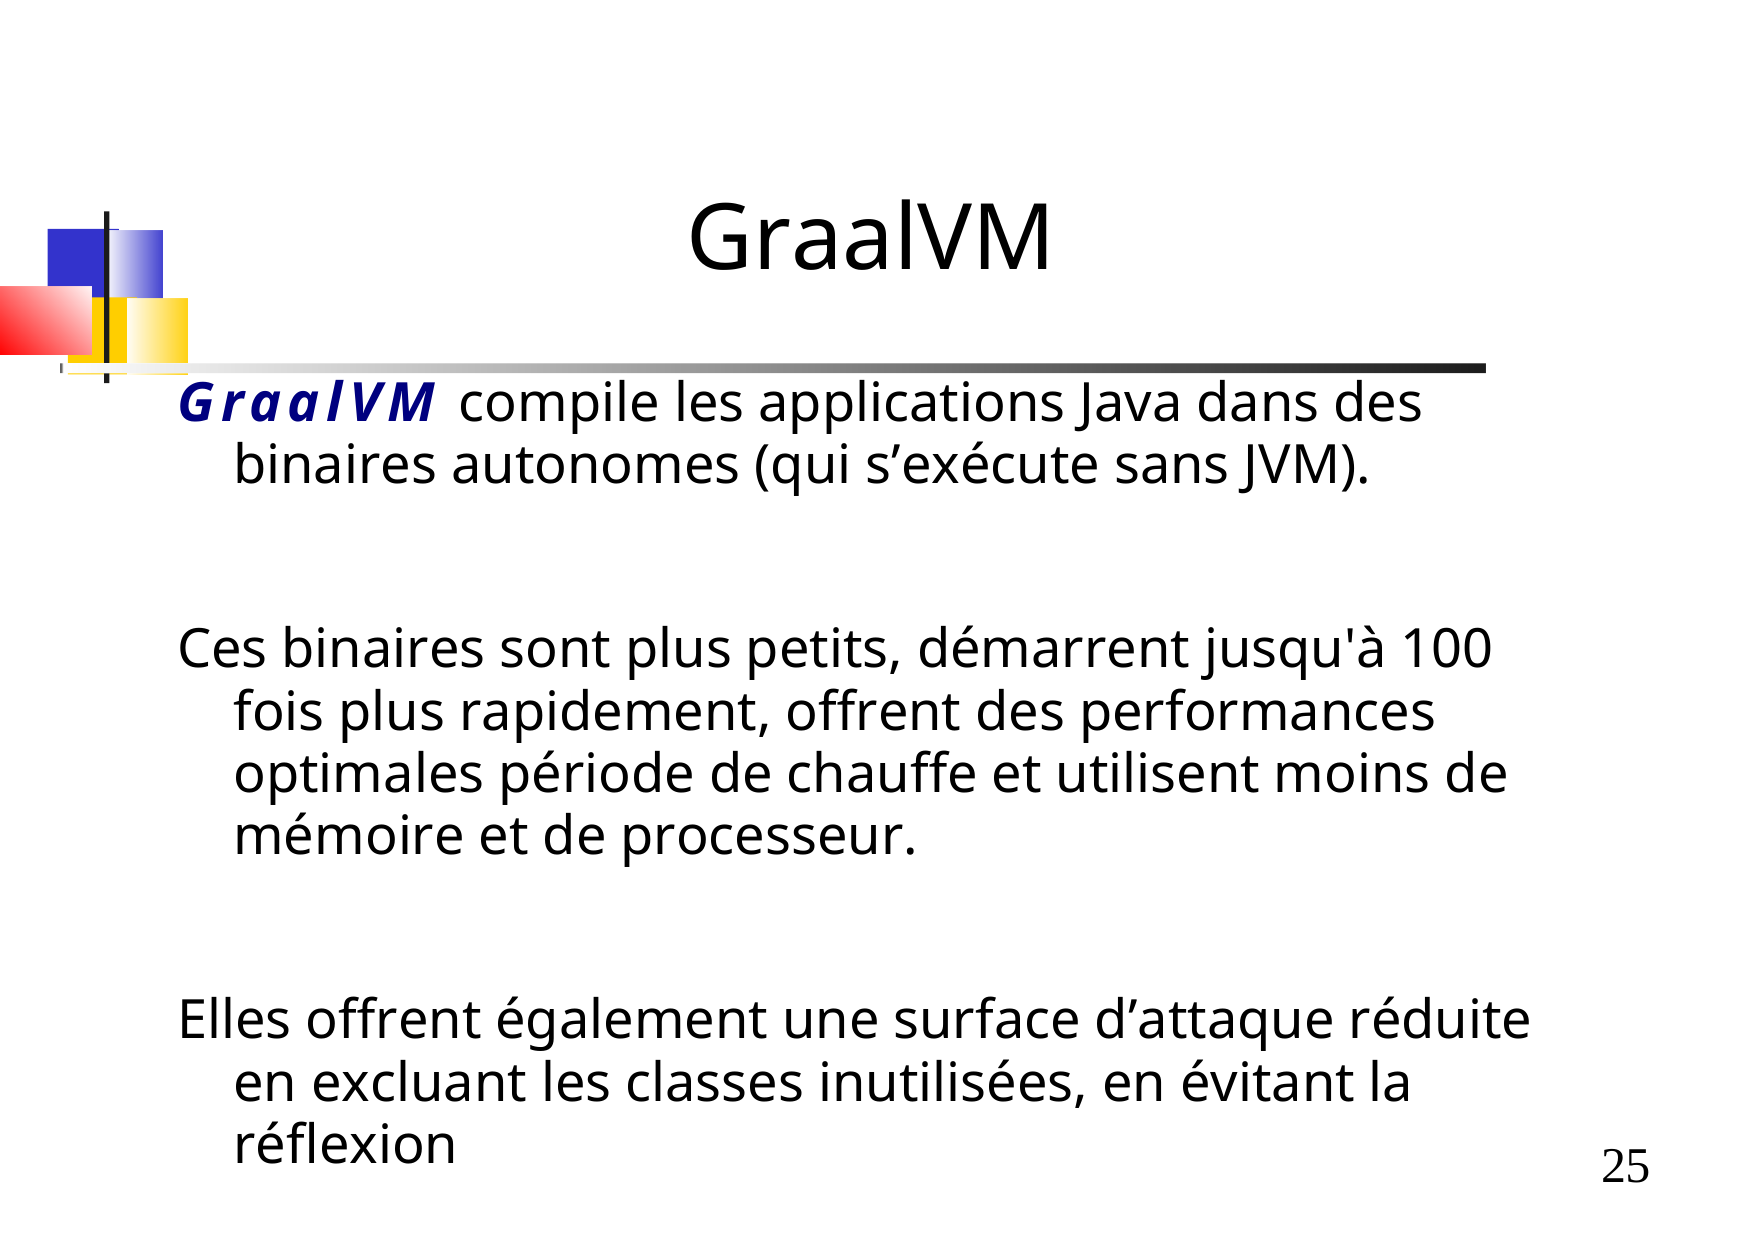

# GraalVM
GraalVM compile les applications Java dans des binaires autonomes (qui s’exécute sans JVM).
Ces binaires sont plus petits, démarrent jusqu'à 100 fois plus rapidement, offrent des performances optimales période de chauffe et utilisent moins de mémoire et de processeur.
Elles offrent également une surface d’attaque réduite en excluant les classes inutilisées, en évitant la réflexion
25